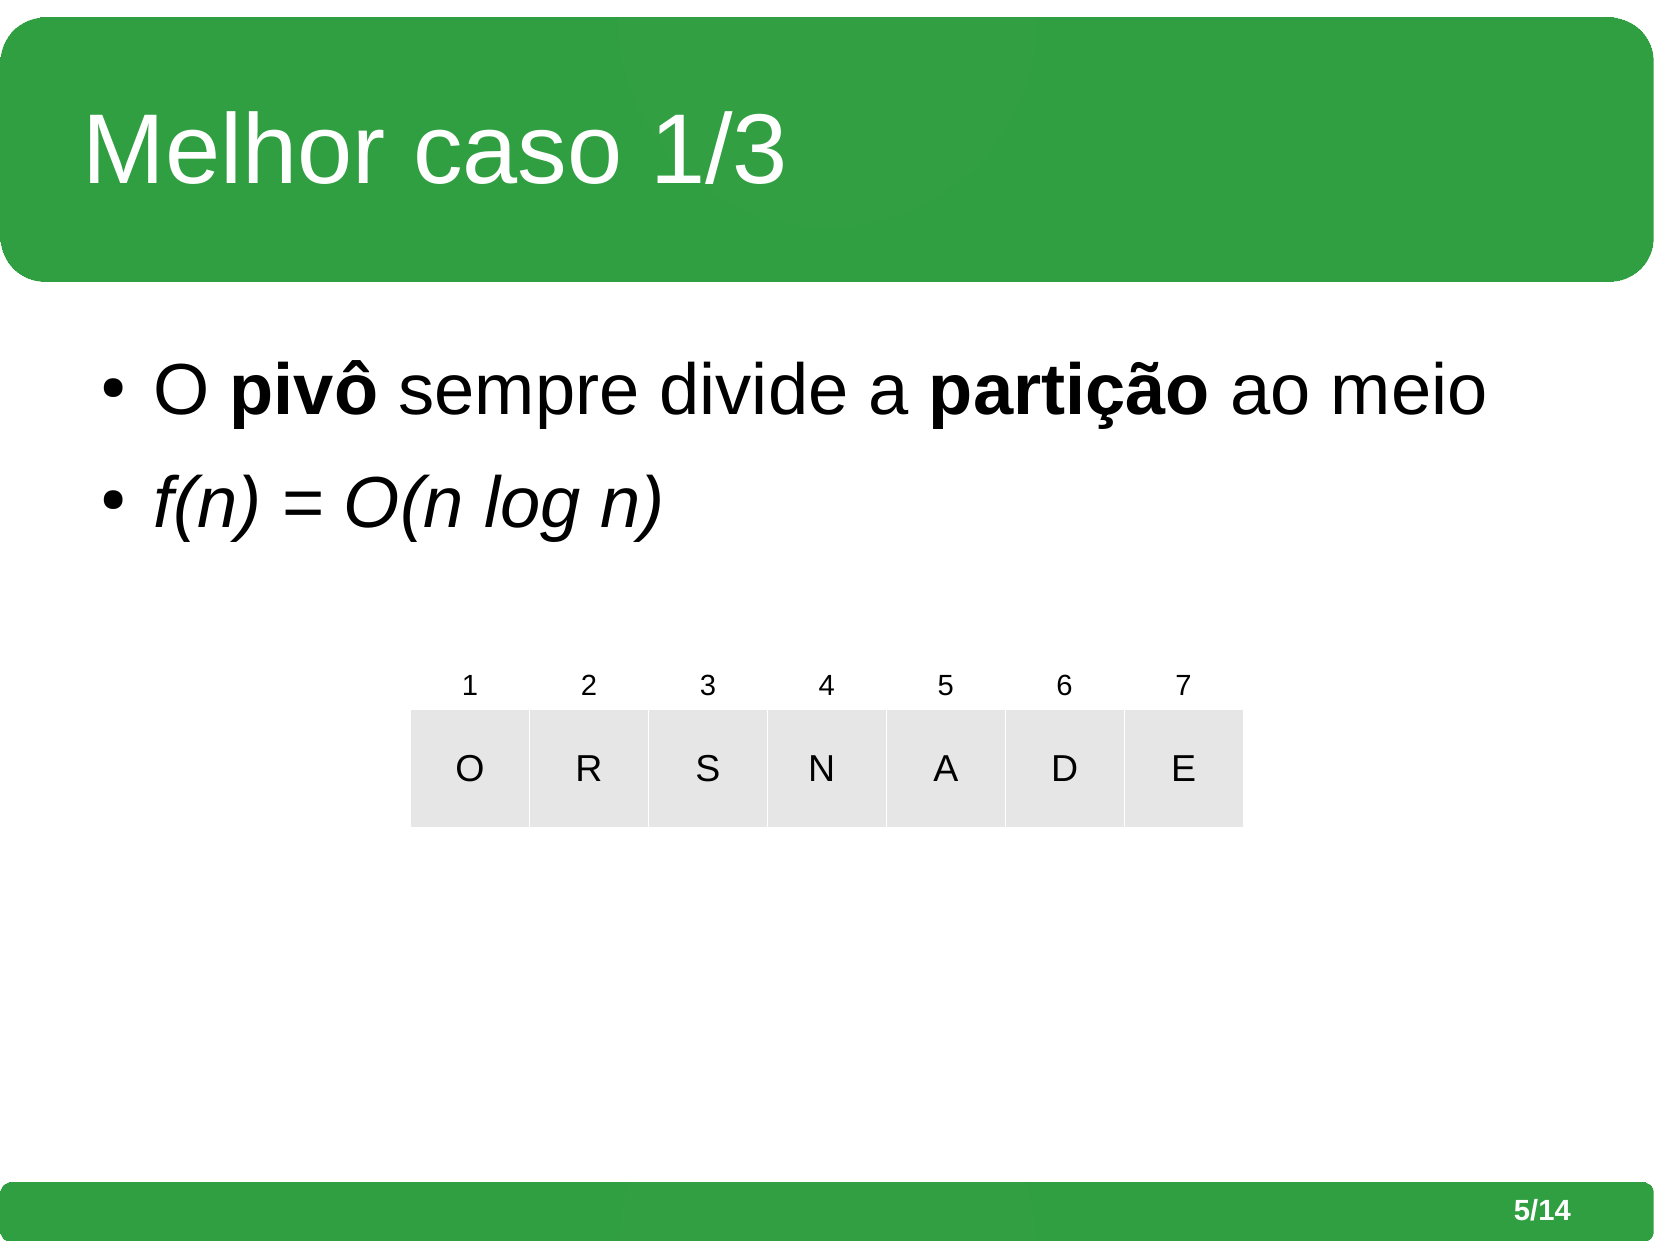

# Melhor caso 1/3
O pivô sempre divide a partição ao meio
f(n) = O(n log n)
| 1 | 2 | 3 | 4 | 5 | 6 | 7 |
| --- | --- | --- | --- | --- | --- | --- |
| O | R | S | N | A | D | E |
5